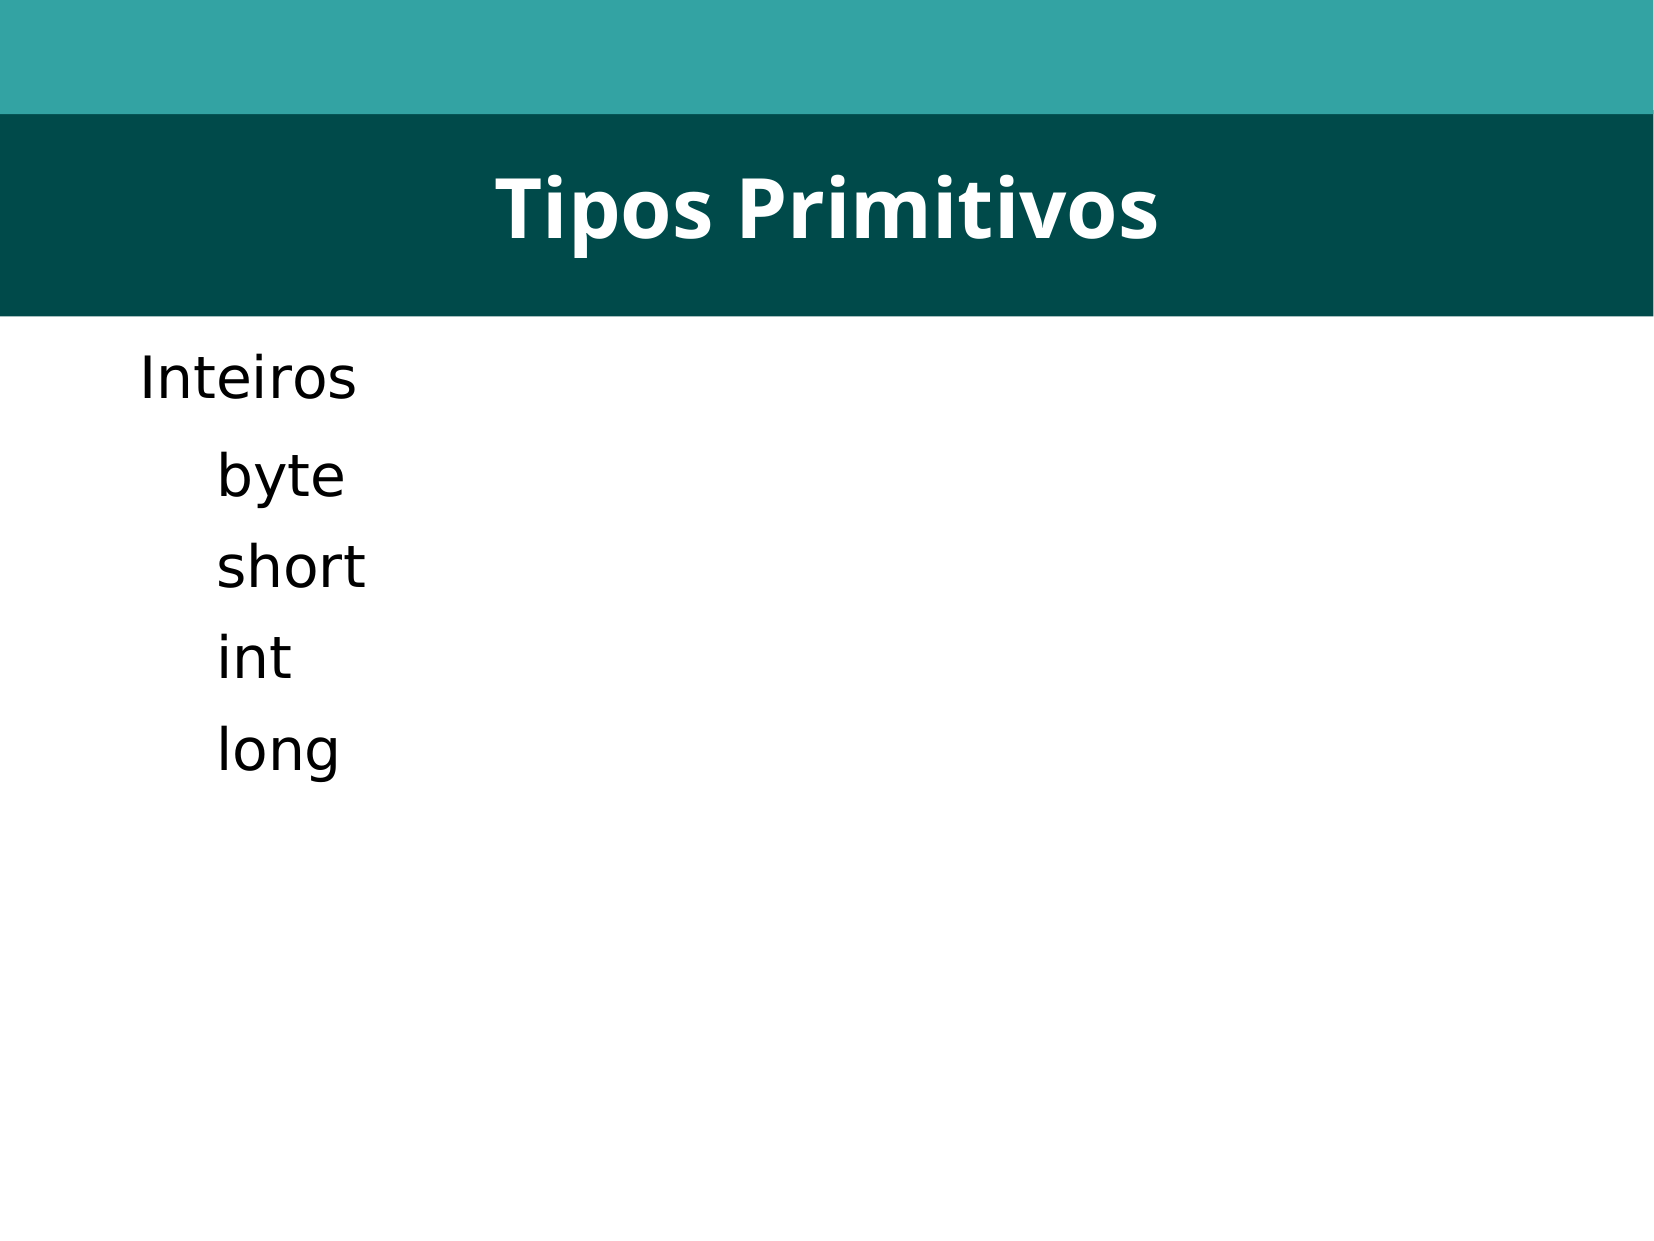

# Tipos Primitivos
Inteiros
byte
short
int
long